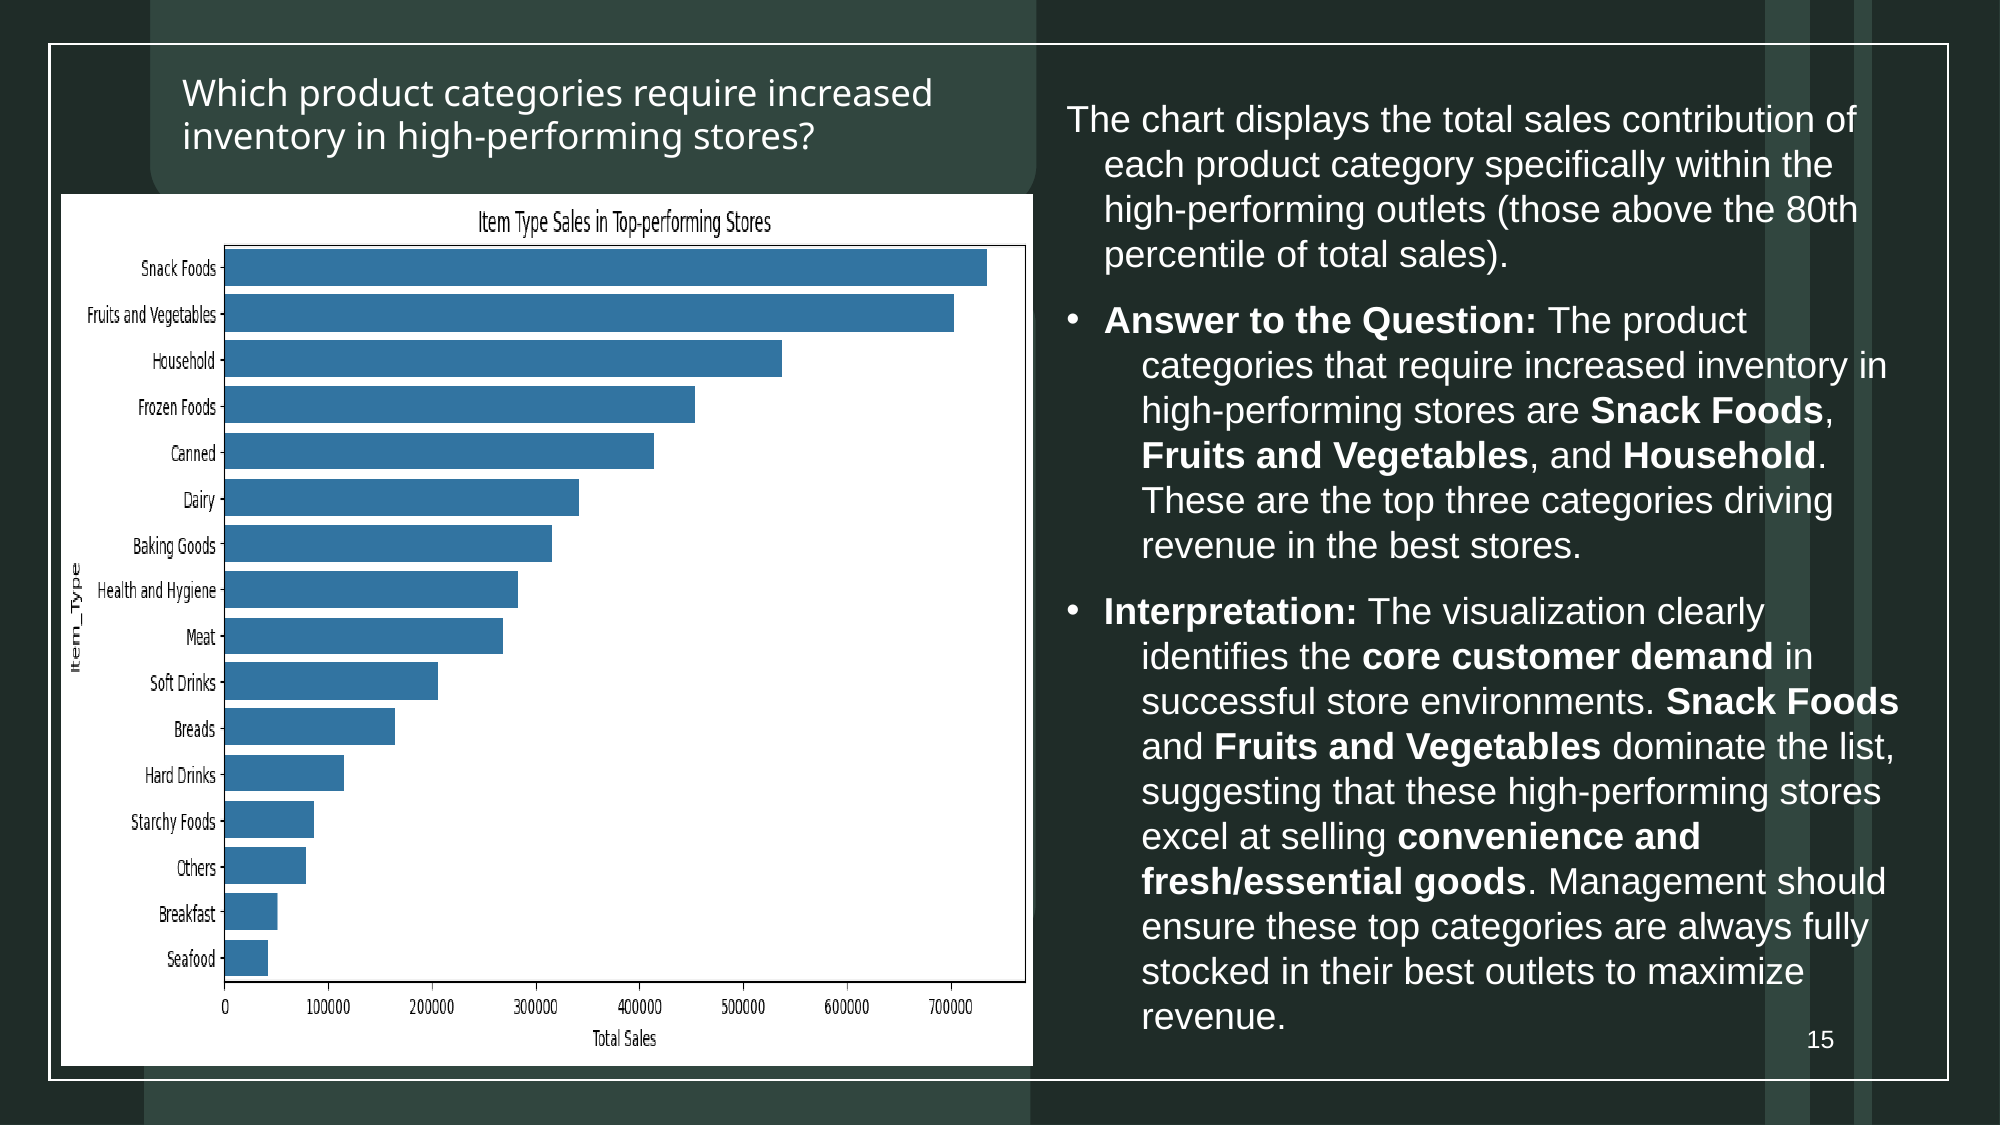

# Which product categories require increased inventory in high-performing stores?
The chart displays the total sales contribution of each product category specifically within the high-performing outlets (those above the 80th percentile of total sales).
Answer to the Question: The product categories that require increased inventory in high-performing stores are Snack Foods, Fruits and Vegetables, and Household. These are the top three categories driving revenue in the best stores.
Interpretation: The visualization clearly identifies the core customer demand in successful store environments. Snack Foods and Fruits and Vegetables dominate the list, suggesting that these high-performing stores excel at selling convenience and fresh/essential goods. Management should ensure these top categories are always fully stocked in their best outlets to maximize revenue.